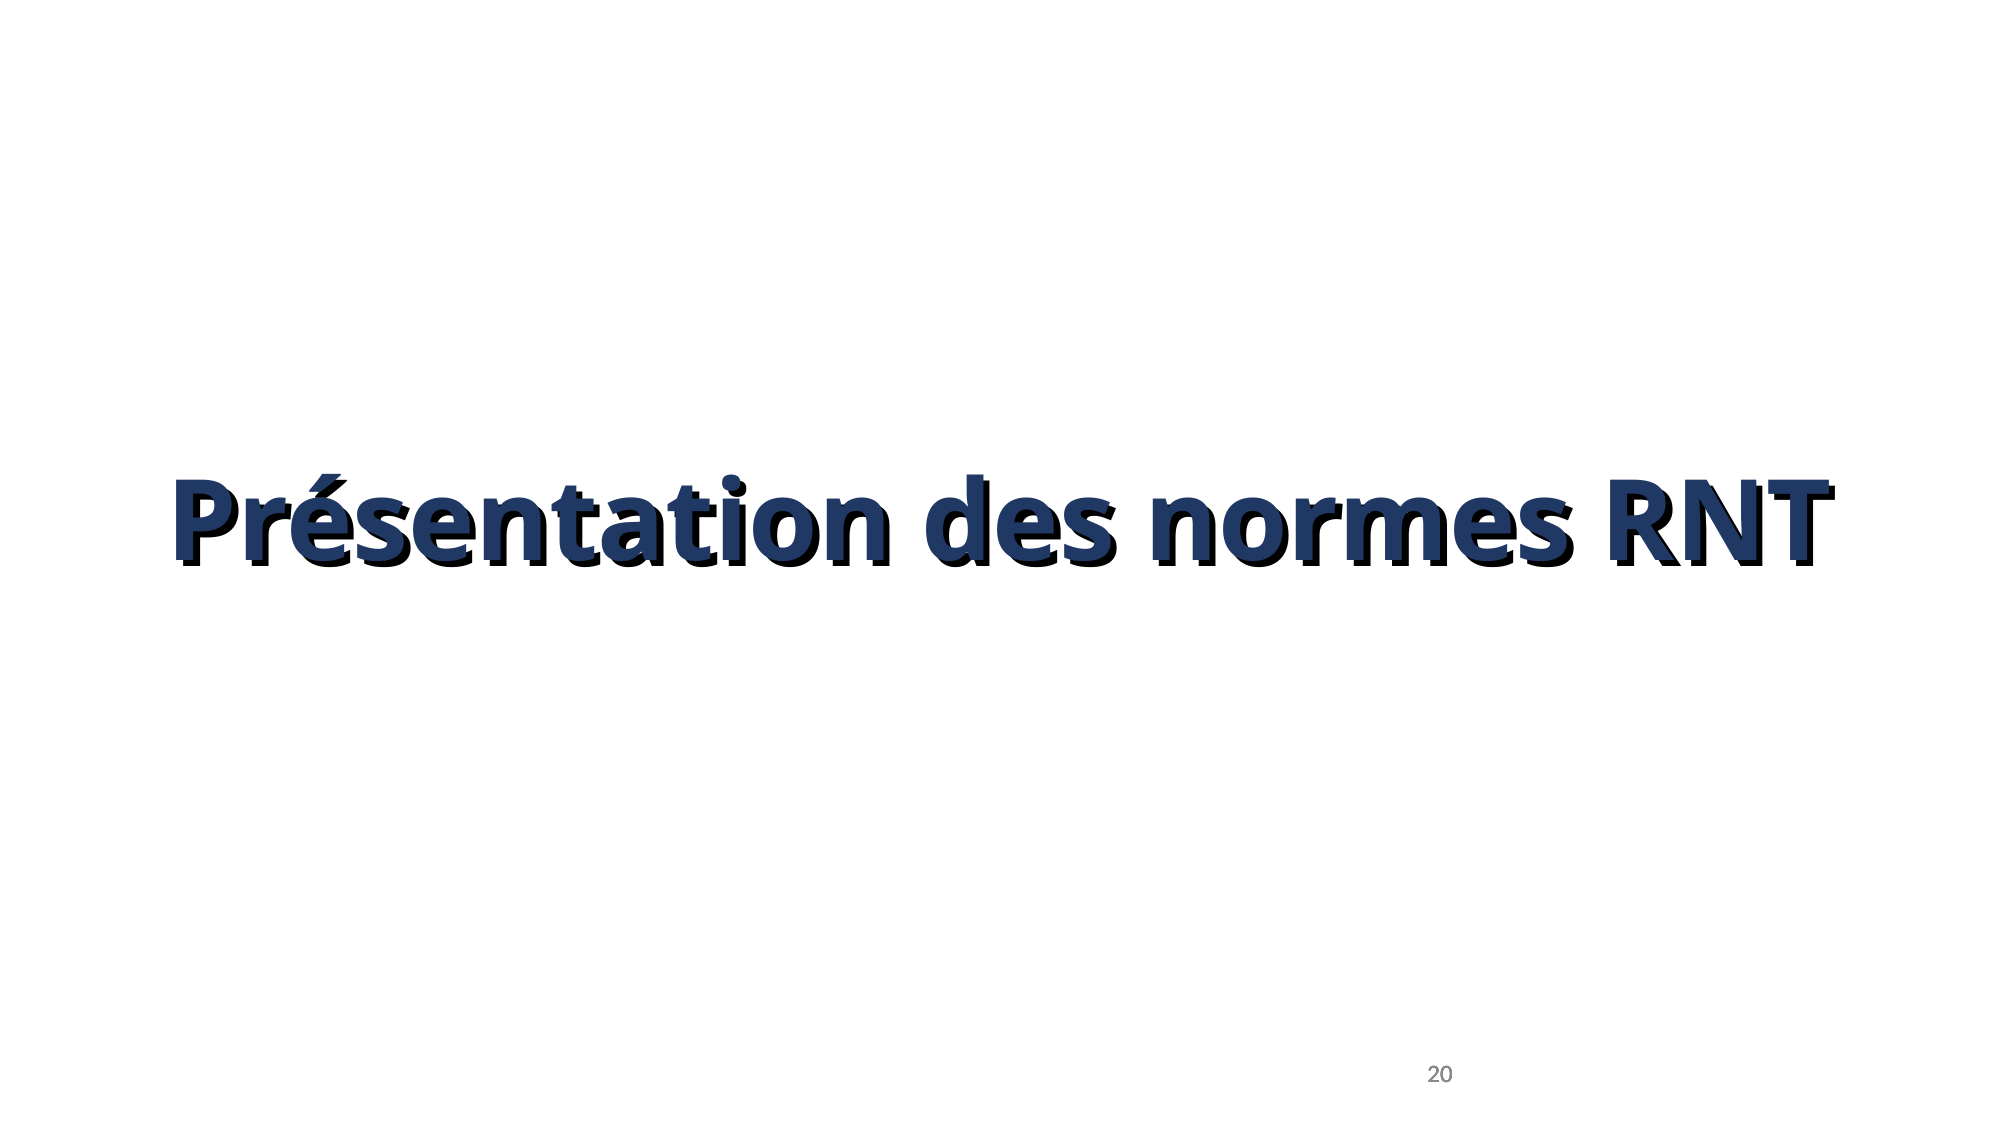

# Présentation des normes RNT
20
20
20